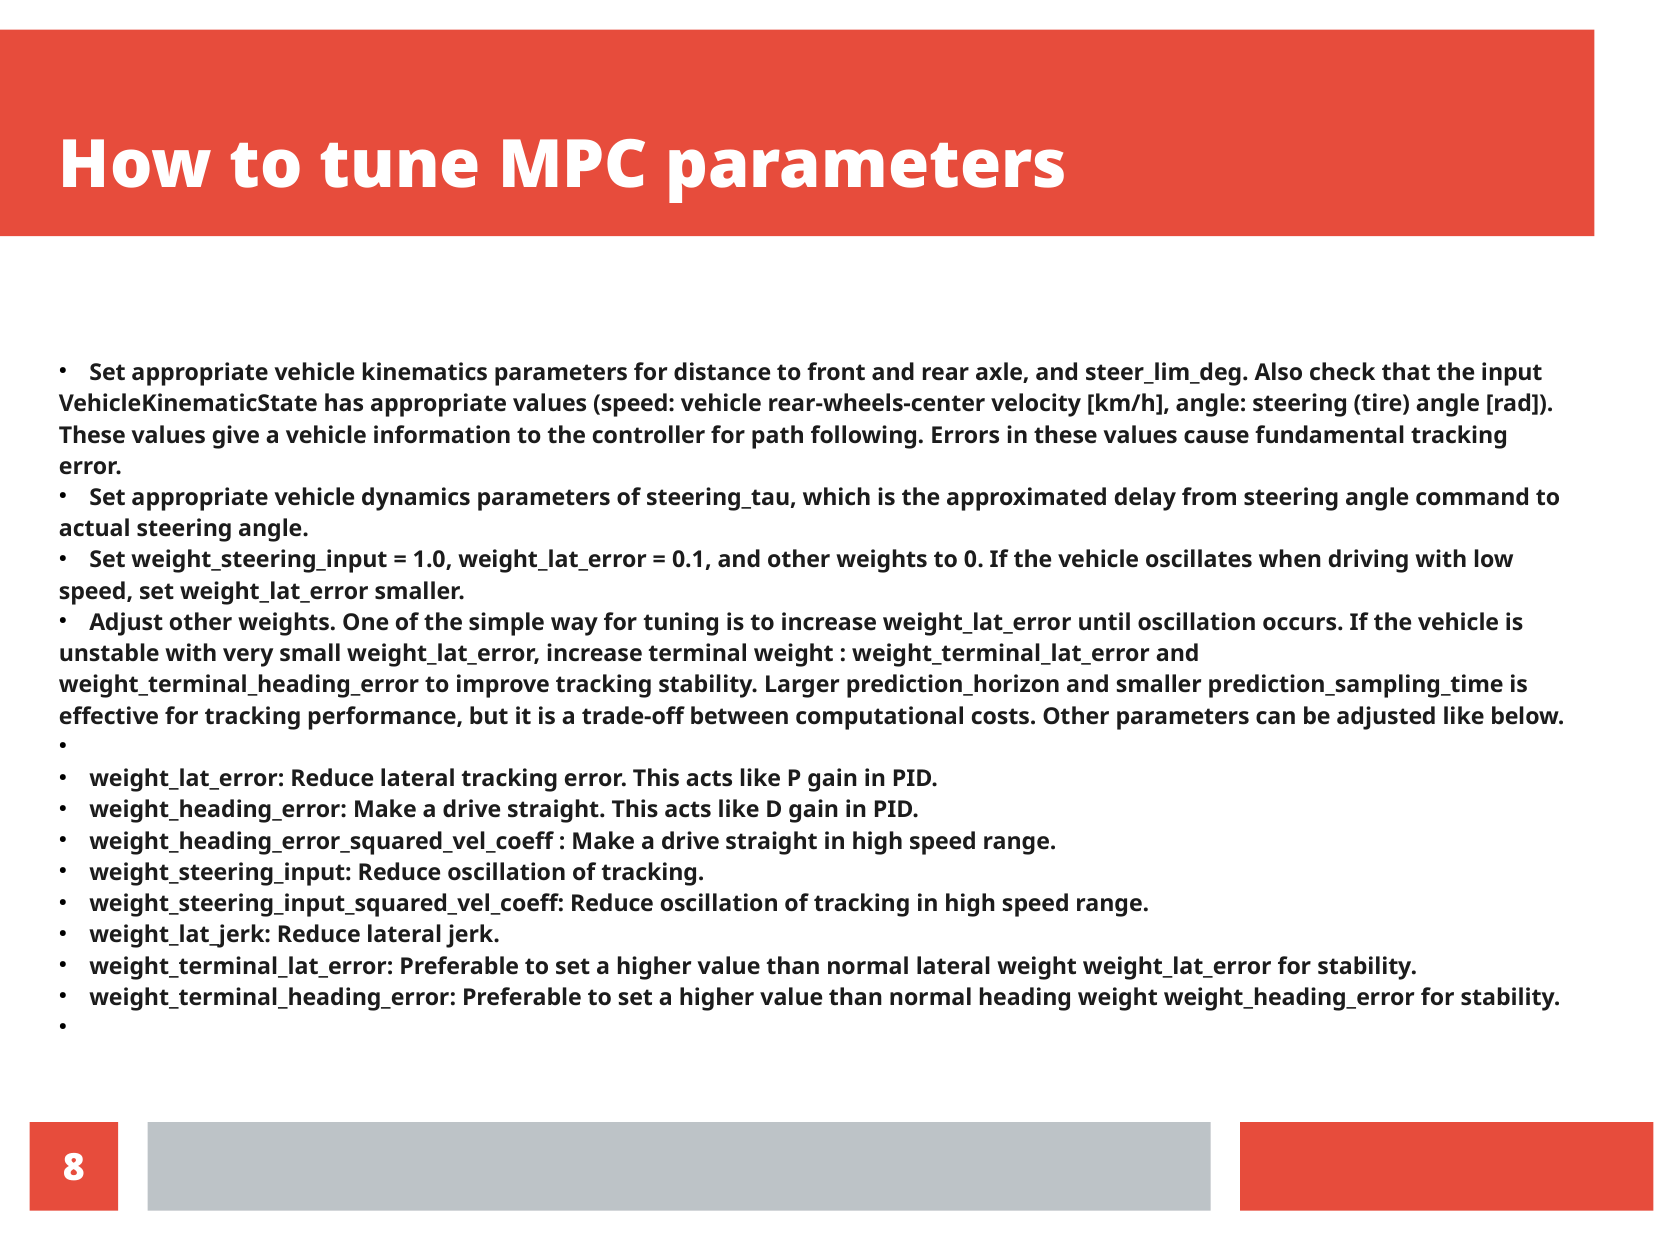

# How to tune MPC parameters
 Set appropriate vehicle kinematics parameters for distance to front and rear axle, and steer_lim_deg. Also check that the input VehicleKinematicState has appropriate values (speed: vehicle rear-wheels-center velocity [km/h], angle: steering (tire) angle [rad]). These values give a vehicle information to the controller for path following. Errors in these values cause fundamental tracking error.
 Set appropriate vehicle dynamics parameters of steering_tau, which is the approximated delay from steering angle command to actual steering angle.
 Set weight_steering_input = 1.0, weight_lat_error = 0.1, and other weights to 0. If the vehicle oscillates when driving with low speed, set weight_lat_error smaller.
 Adjust other weights. One of the simple way for tuning is to increase weight_lat_error until oscillation occurs. If the vehicle is unstable with very small weight_lat_error, increase terminal weight : weight_terminal_lat_error and weight_terminal_heading_error to improve tracking stability. Larger prediction_horizon and smaller prediction_sampling_time is effective for tracking performance, but it is a trade-off between computational costs. Other parameters can be adjusted like below.
 weight_lat_error: Reduce lateral tracking error. This acts like P gain in PID.
 weight_heading_error: Make a drive straight. This acts like D gain in PID.
 weight_heading_error_squared_vel_coeff : Make a drive straight in high speed range.
 weight_steering_input: Reduce oscillation of tracking.
 weight_steering_input_squared_vel_coeff: Reduce oscillation of tracking in high speed range.
 weight_lat_jerk: Reduce lateral jerk.
 weight_terminal_lat_error: Preferable to set a higher value than normal lateral weight weight_lat_error for stability.
 weight_terminal_heading_error: Preferable to set a higher value than normal heading weight weight_heading_error for stability.
8